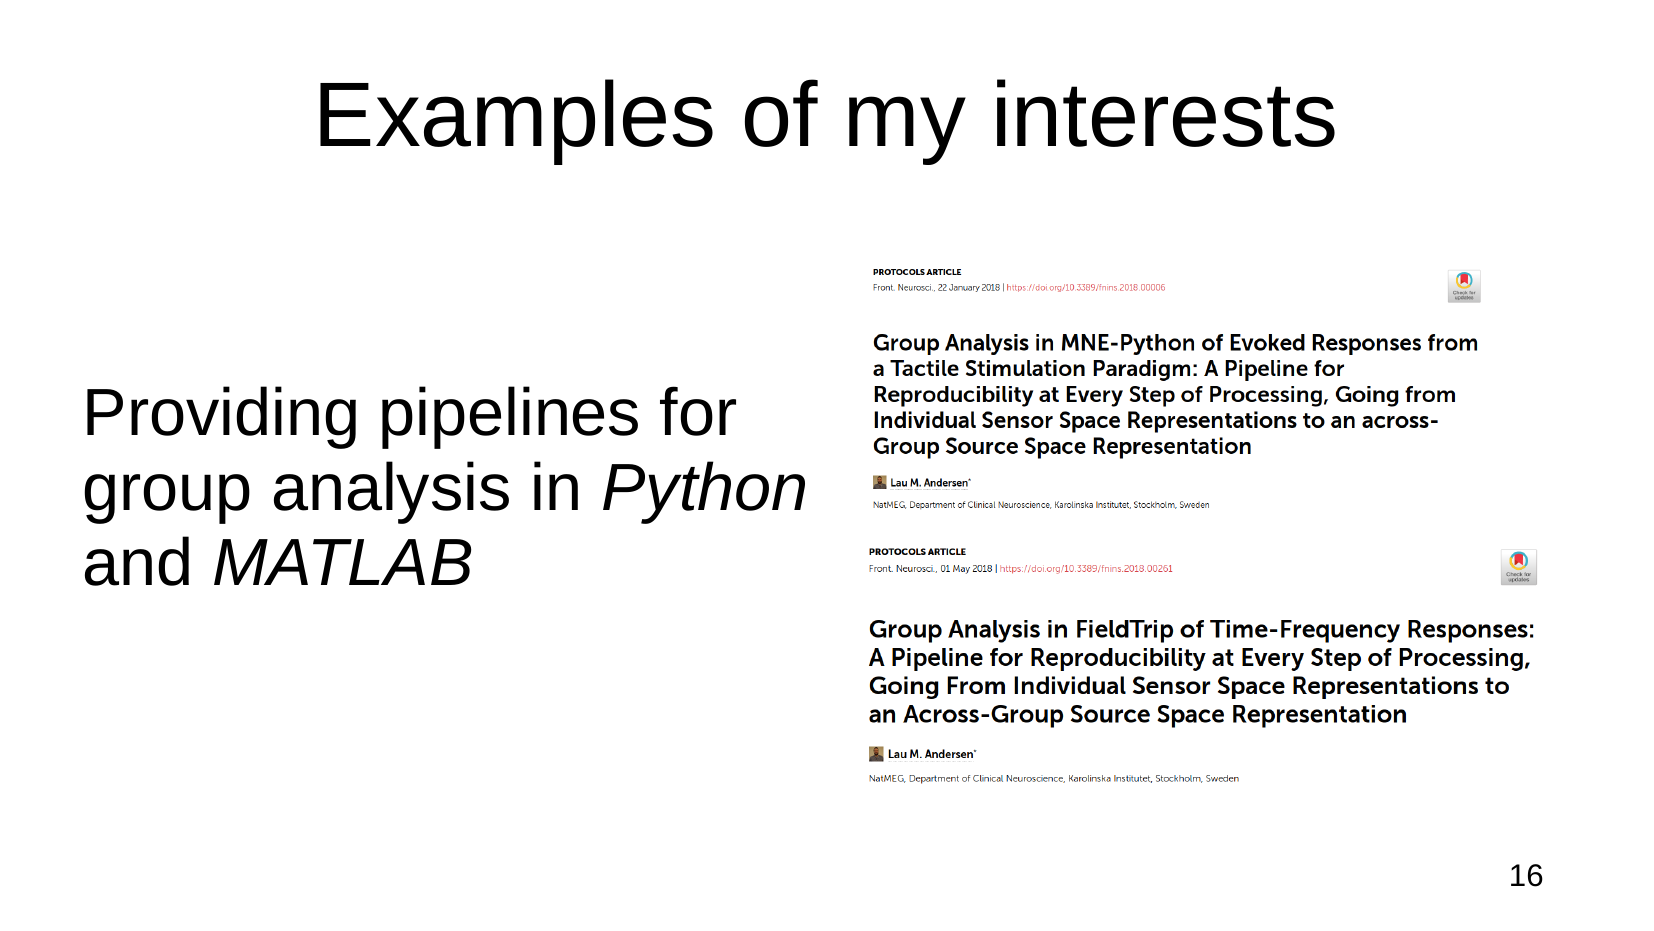

# Examples of my interests
Providing pipelines for group analysis in Python and MATLAB